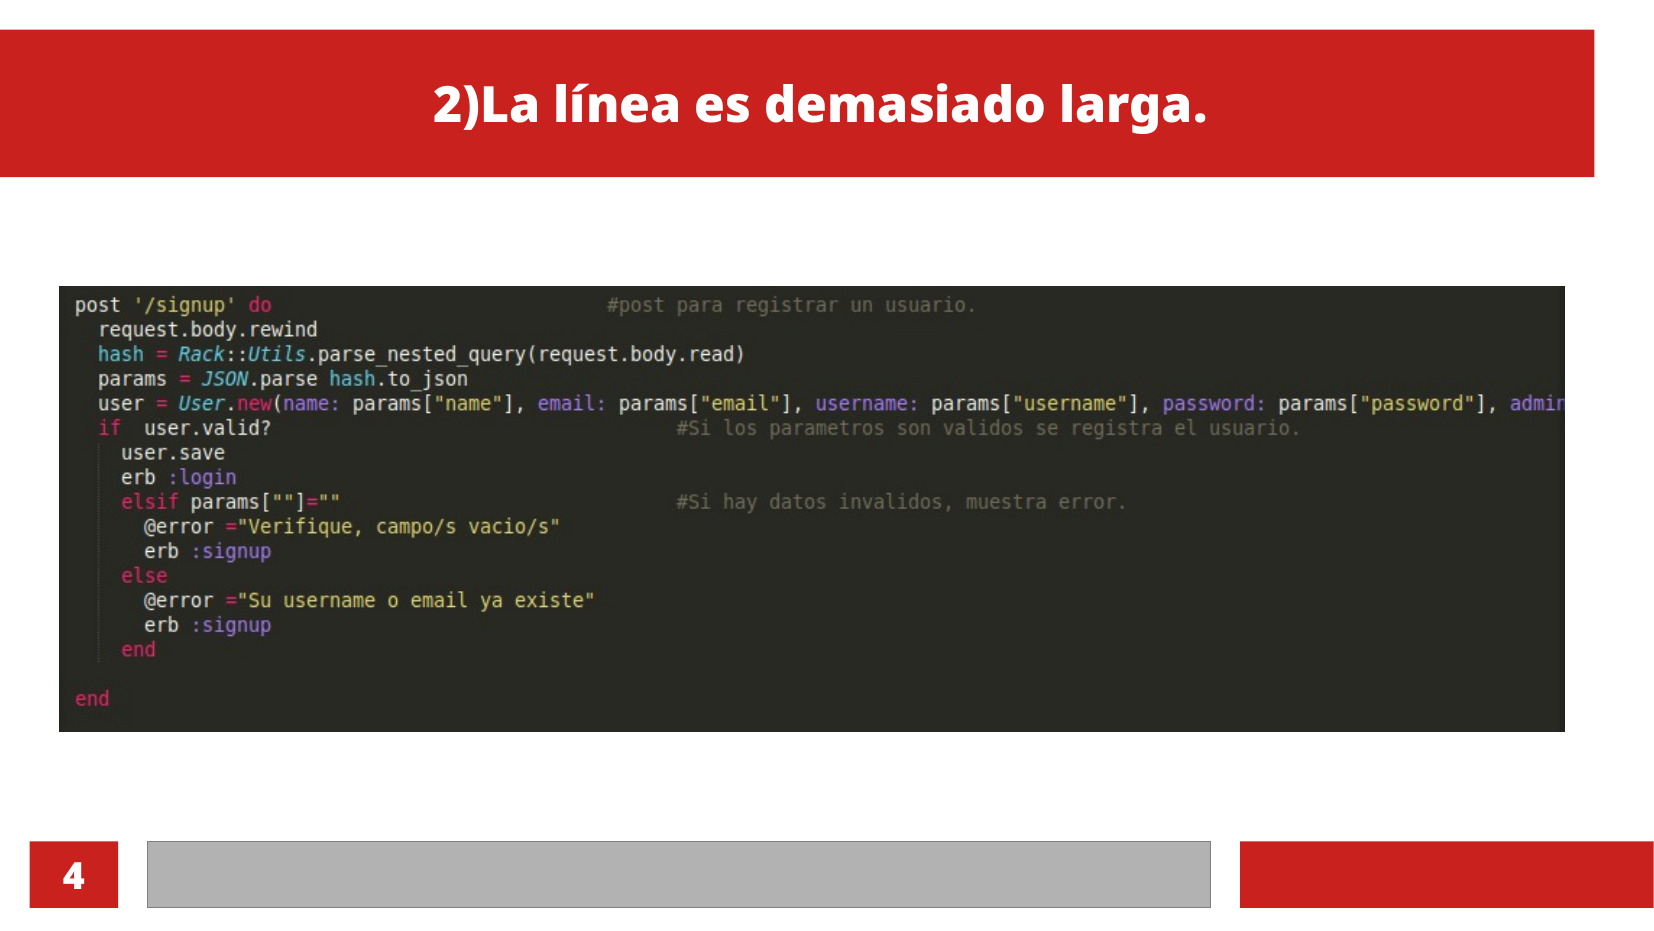

# 2)La línea es demasiado larga.
4